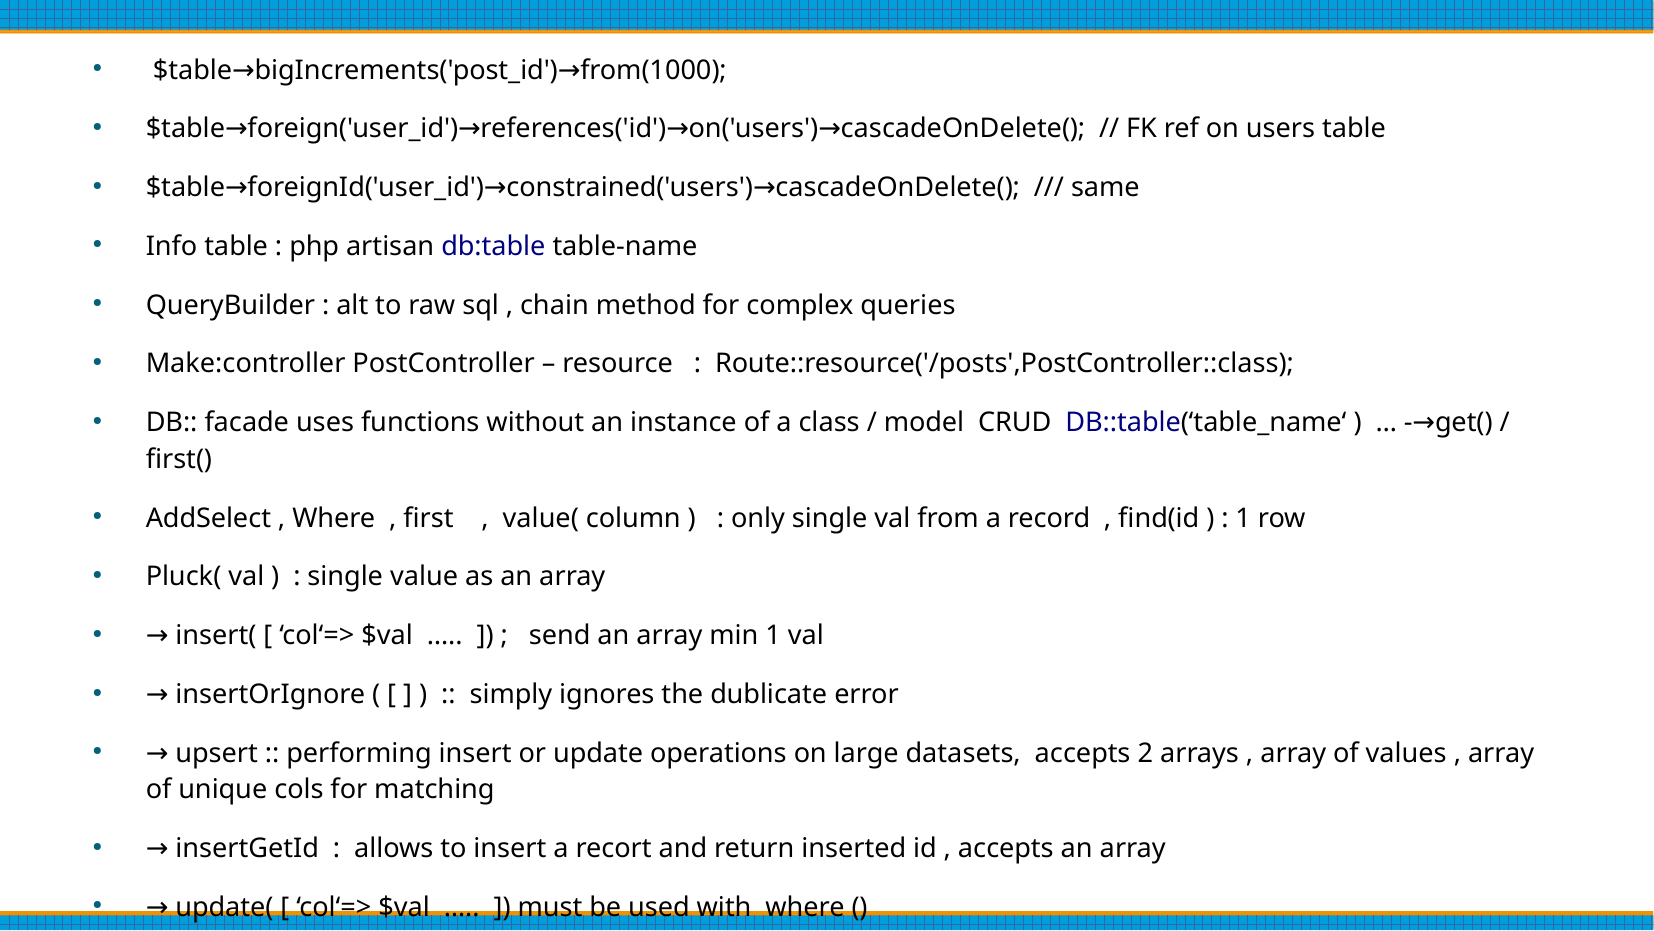

# $table→bigIncrements('post_id')→from(1000);
$table→foreign('user_id')→references('id')→on('users')→cascadeOnDelete(); // FK ref on users table
$table→foreignId('user_id')→constrained('users')→cascadeOnDelete(); /// same
Info table : php artisan db:table table-name
QueryBuilder : alt to raw sql , chain method for complex queries
Make:controller PostController – resource : Route::resource('/posts',PostController::class);
DB:: facade uses functions without an instance of a class / model CRUD DB::table(‘table_name‘ ) … -→get() / first()
AddSelect , Where , first , value( column ) : only single val from a record , find(id ) : 1 row
Pluck( val ) : single value as an array
→ insert( [ ‘col‘=> $val ….. ]) ; send an array min 1 val
→ insertOrIgnore ( [ ] ) :: simply ignores the dublicate error
→ upsert :: performing insert or update operations on large datasets, accepts 2 arrays , array of values , array of unique cols for matching
→ insertGetId : allows to insert a recort and return inserted id , accepts an array
→ update( [ ‘col‘=> $val ….. ]) must be used with where ()